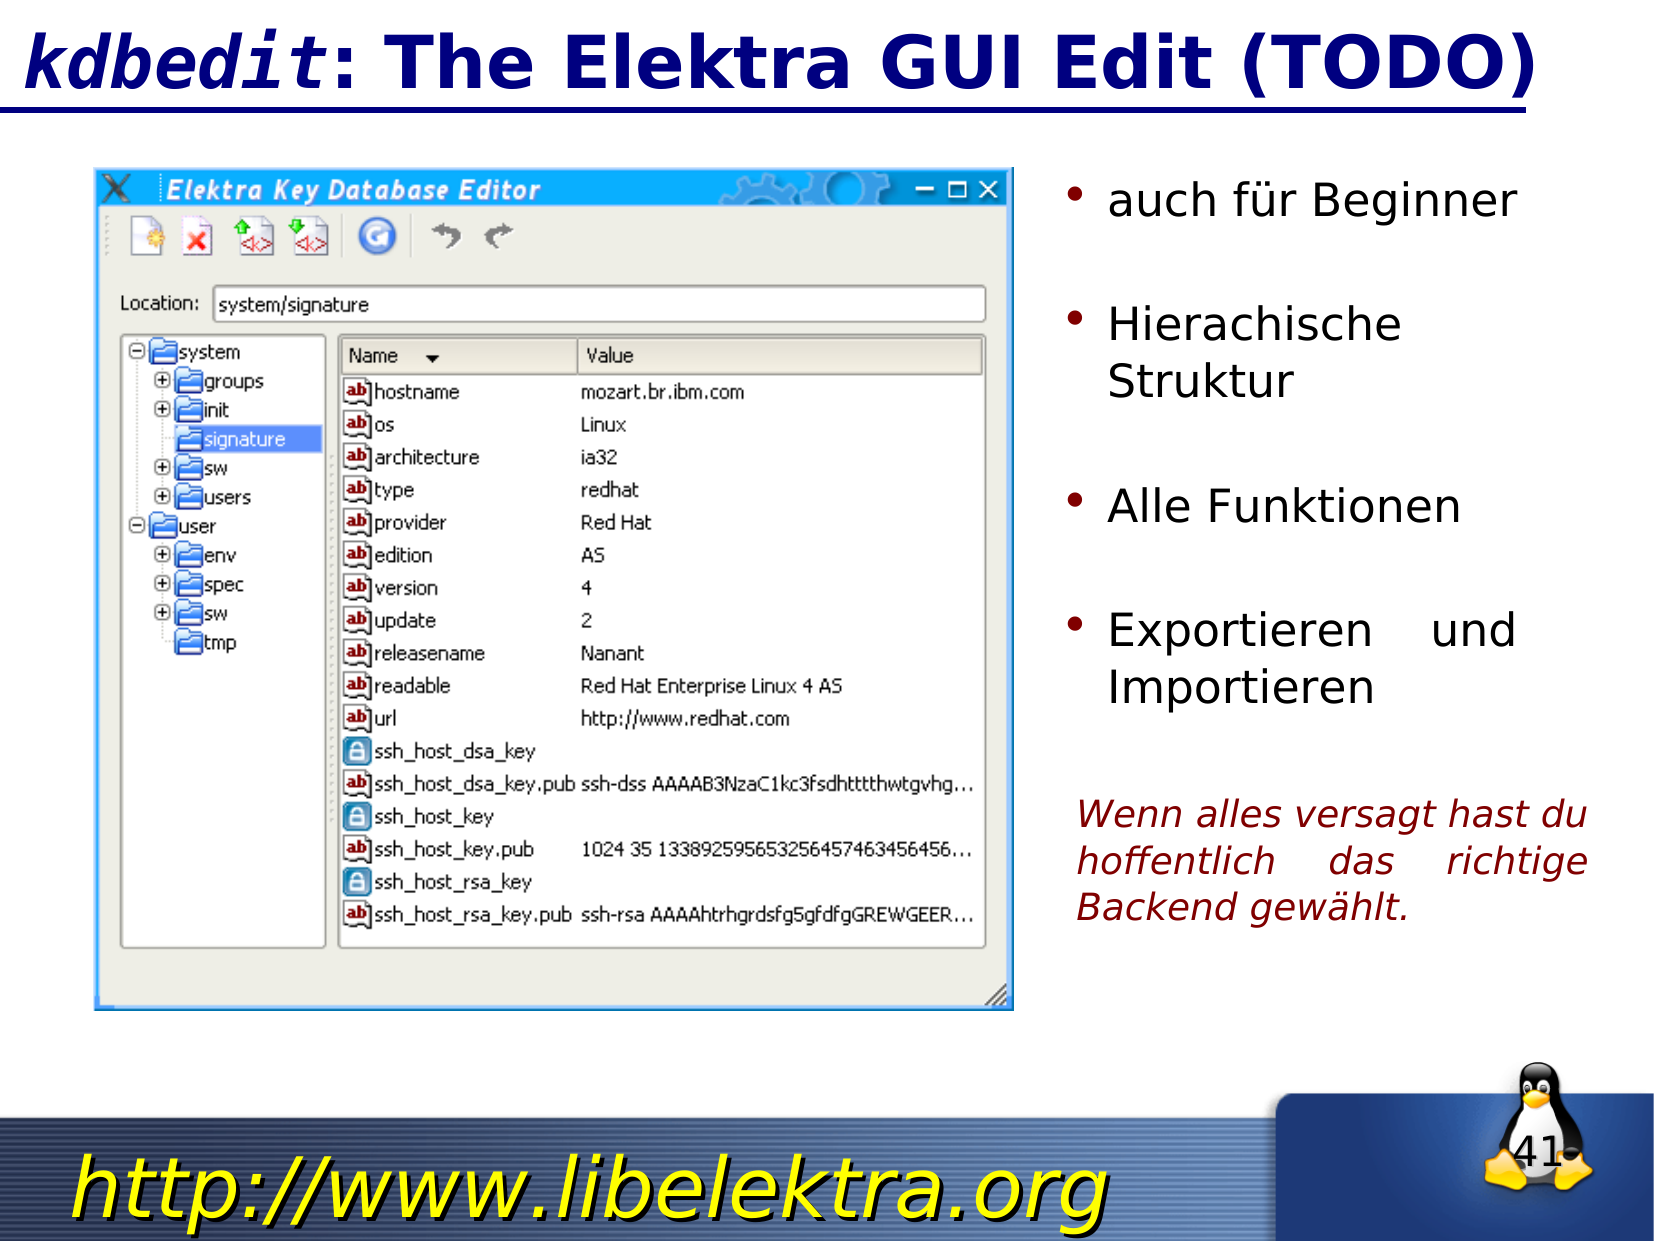

kdbedit: The Elektra GUI Edit (TODO)
# auch für Beginner
Hierachische Struktur
Alle Funktionen
Exportieren und Importieren
Wenn alles versagt hast du hoffentlich das richtige Backend gewählt.